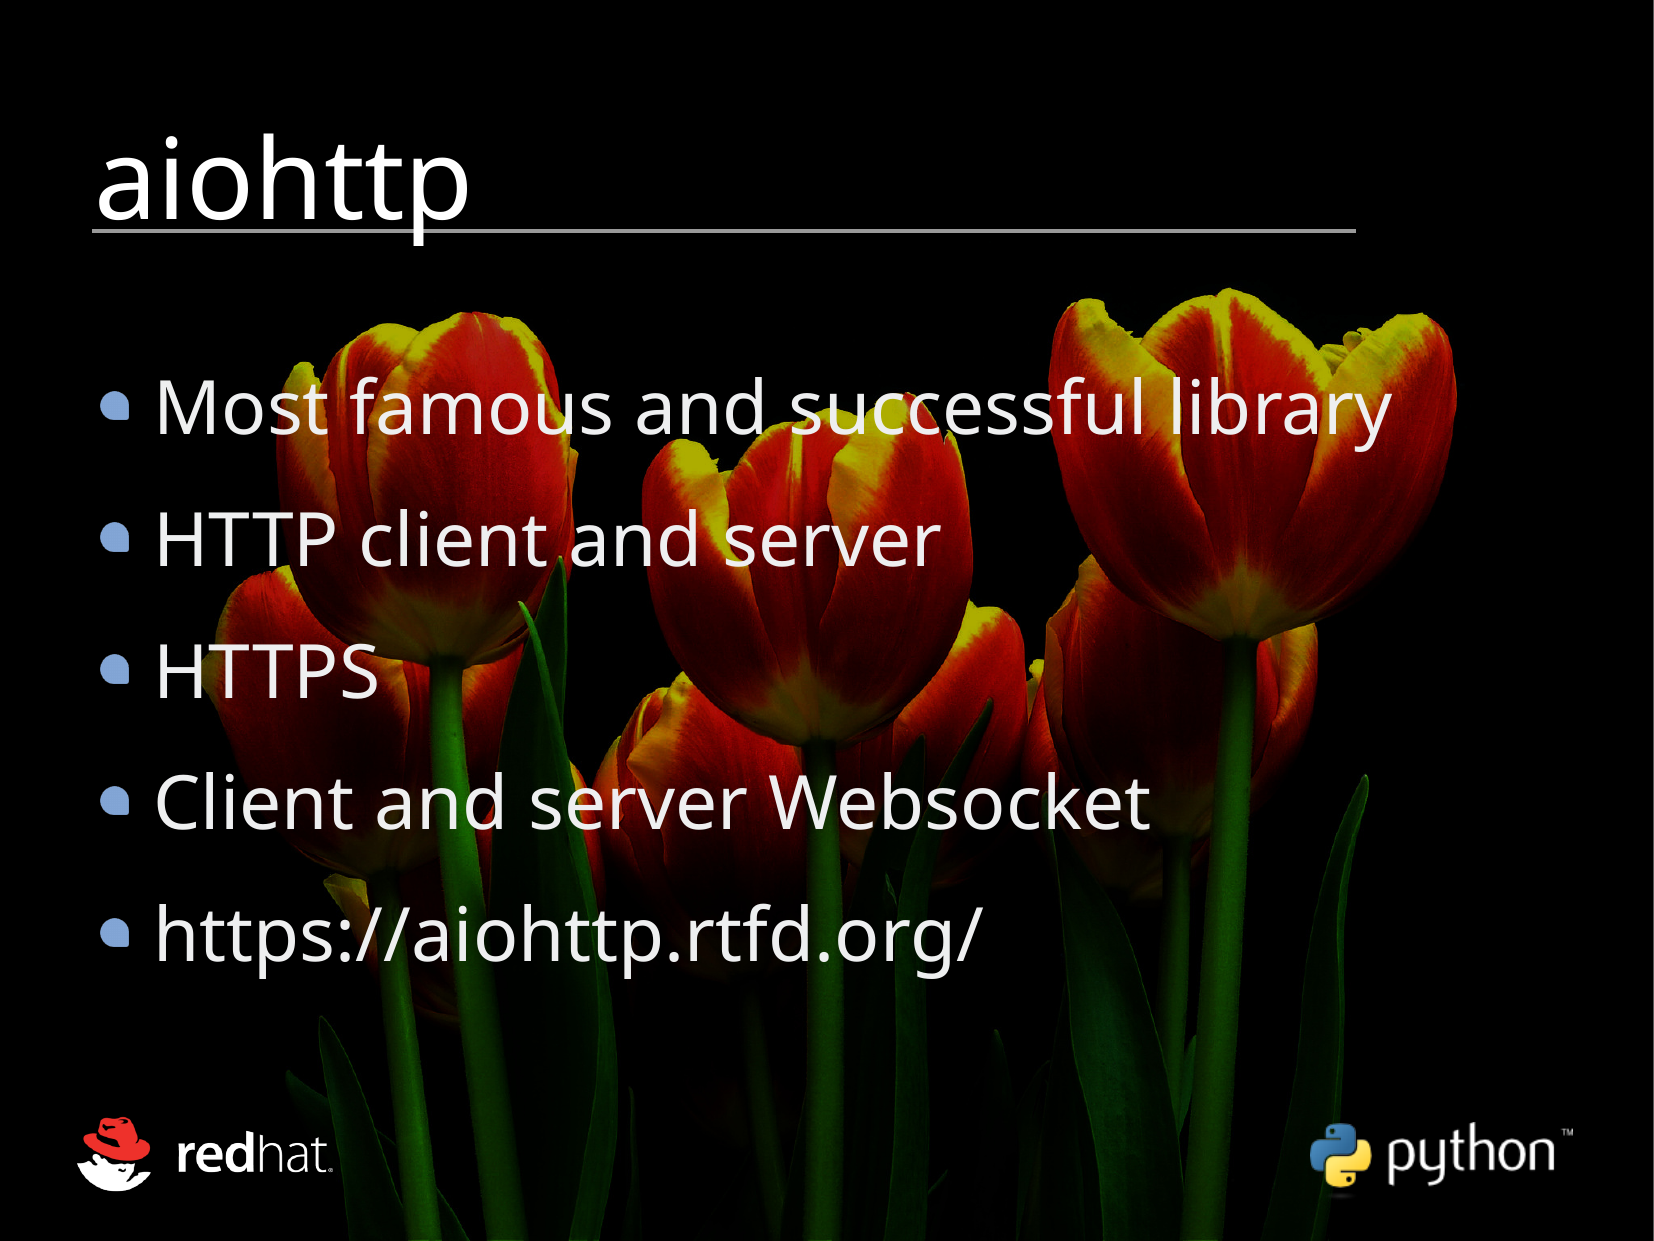

aiohttp
# Most famous and successful library
HTTP client and server
HTTPS
Client and server Websocket
https://aiohttp.rtfd.org/